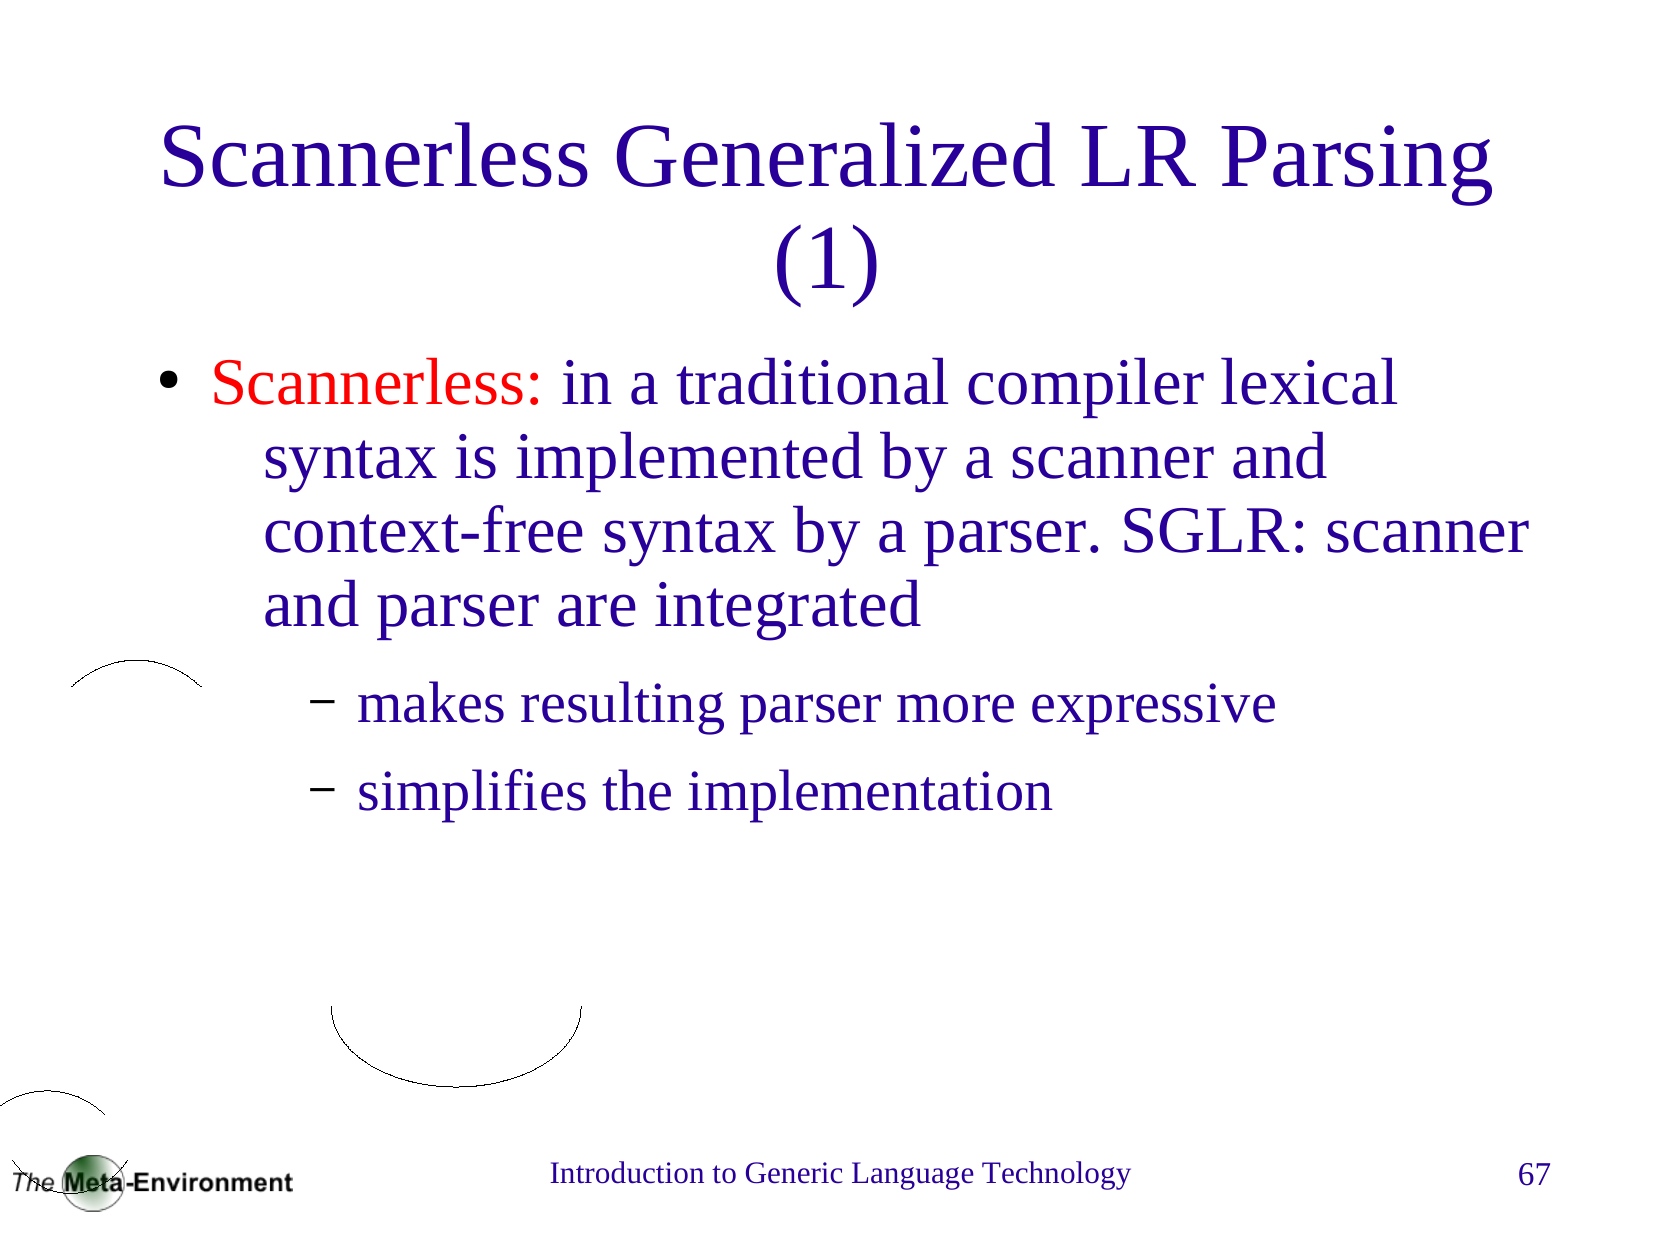

# Scannerless Generalized LR Parsing (1)
Scannerless: in a traditional compiler lexical syntax is implemented by a scanner and context-free syntax by a parser. SGLR: scanner and parser are integrated
makes resulting parser more expressive
simplifies the implementation